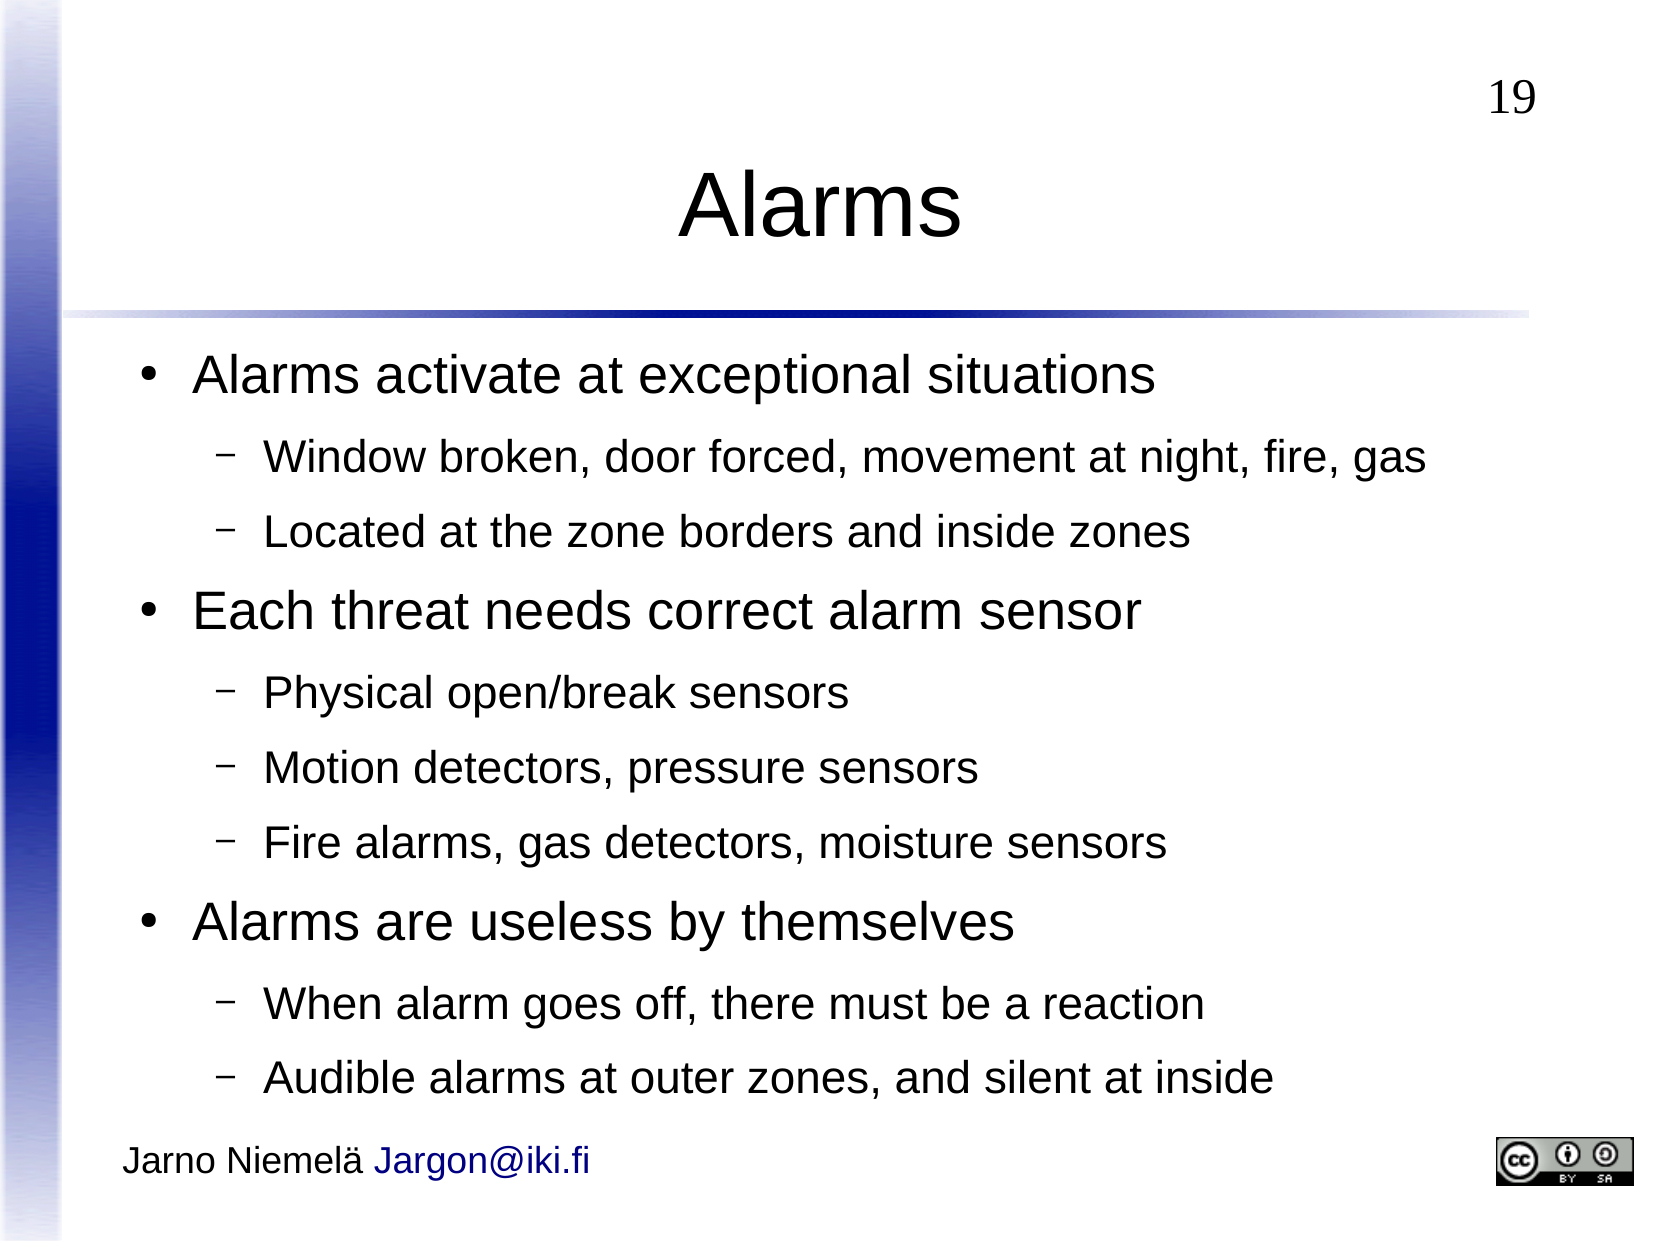

# Alarms
Alarms activate at exceptional situations
Window broken, door forced, movement at night, fire, gas
Located at the zone borders and inside zones
Each threat needs correct alarm sensor
Physical open/break sensors
Motion detectors, pressure sensors
Fire alarms, gas detectors, moisture sensors
Alarms are useless by themselves
When alarm goes off, there must be a reaction
Audible alarms at outer zones, and silent at inside